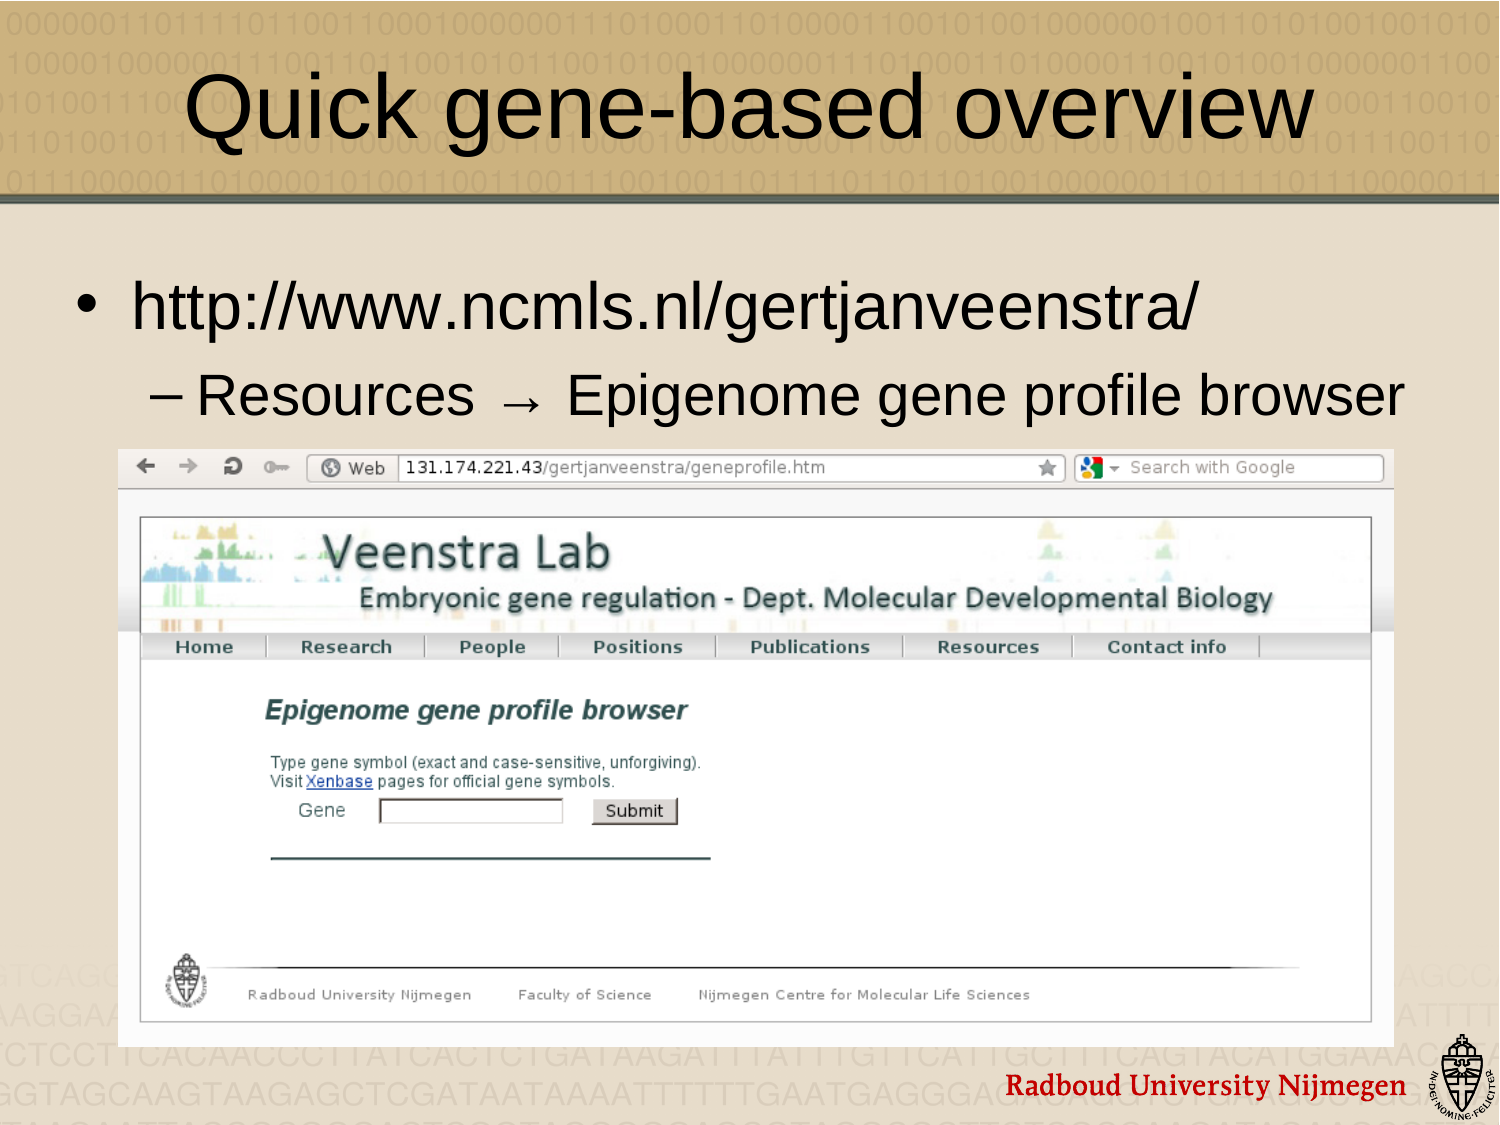

# Quick gene-based overview
http://www.ncmls.nl/gertjanveenstra/
Resources → Epigenome gene profile browser